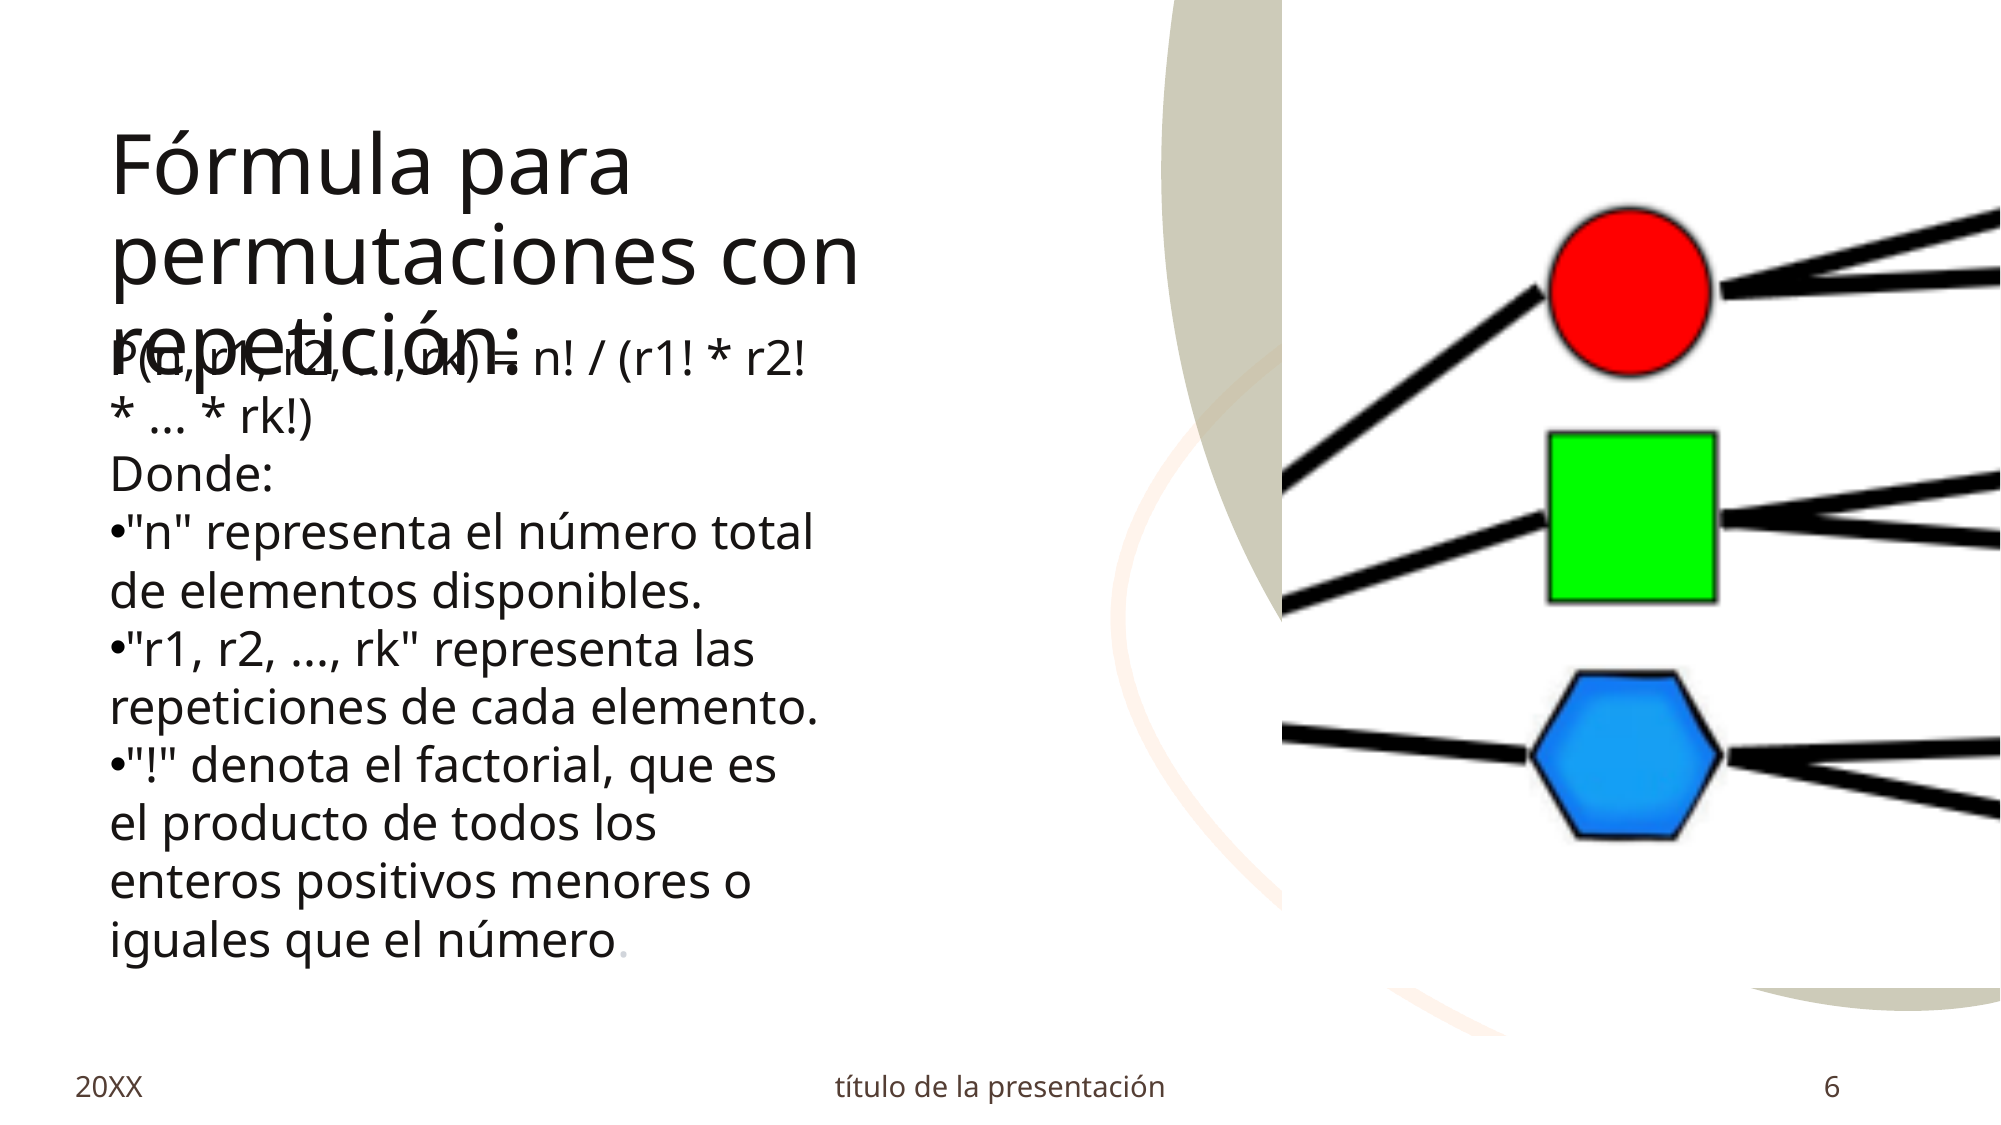

# Fórmula para permutaciones con repetición:
P(n, r1, r2, ..., rk) = n! / (r1! * r2! * ... * rk!)
Donde:
"n" representa el número total de elementos disponibles.
"r1, r2, ..., rk" representa las repeticiones de cada elemento.
"!" denota el factorial, que es el producto de todos los enteros positivos menores o iguales que el número.
20XX
título de la presentación